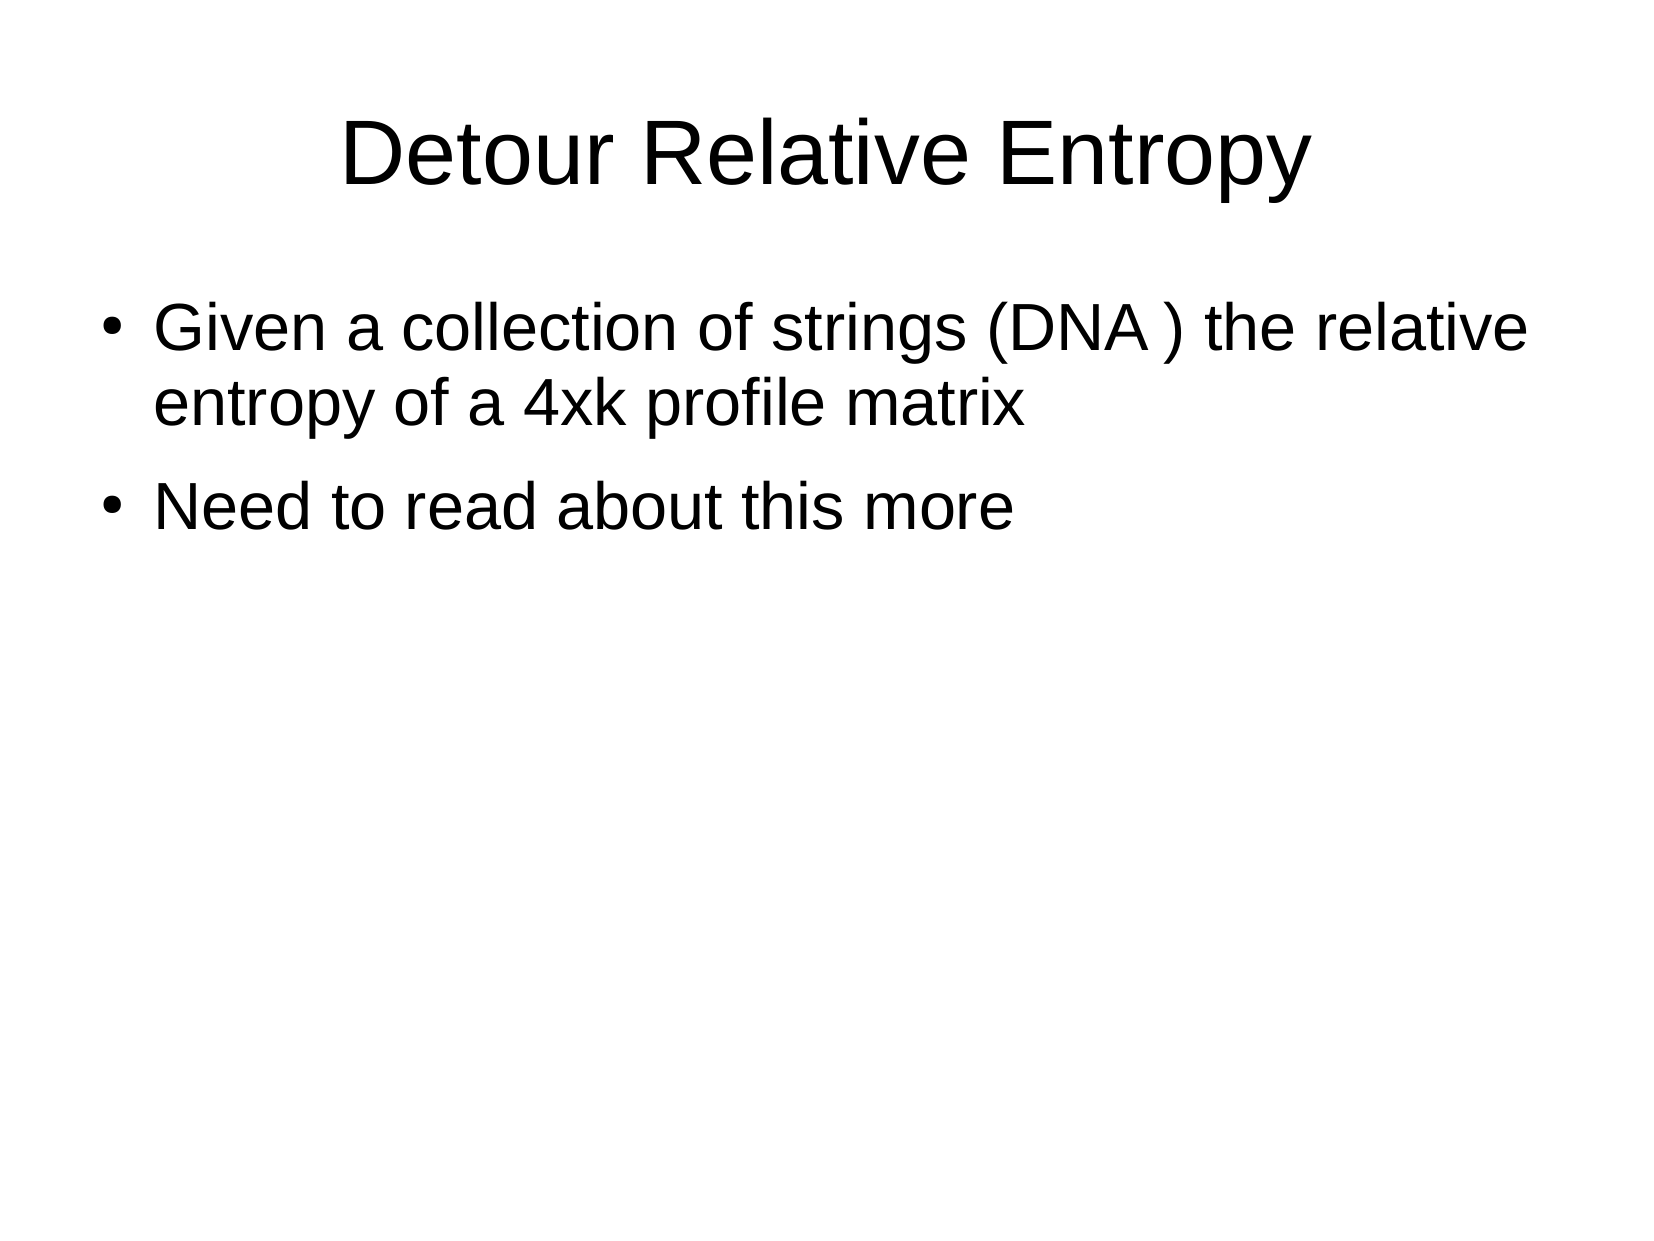

# Detour Relative Entropy
Given a collection of strings (DNA ) the relative entropy of a 4xk profile matrix
Need to read about this more